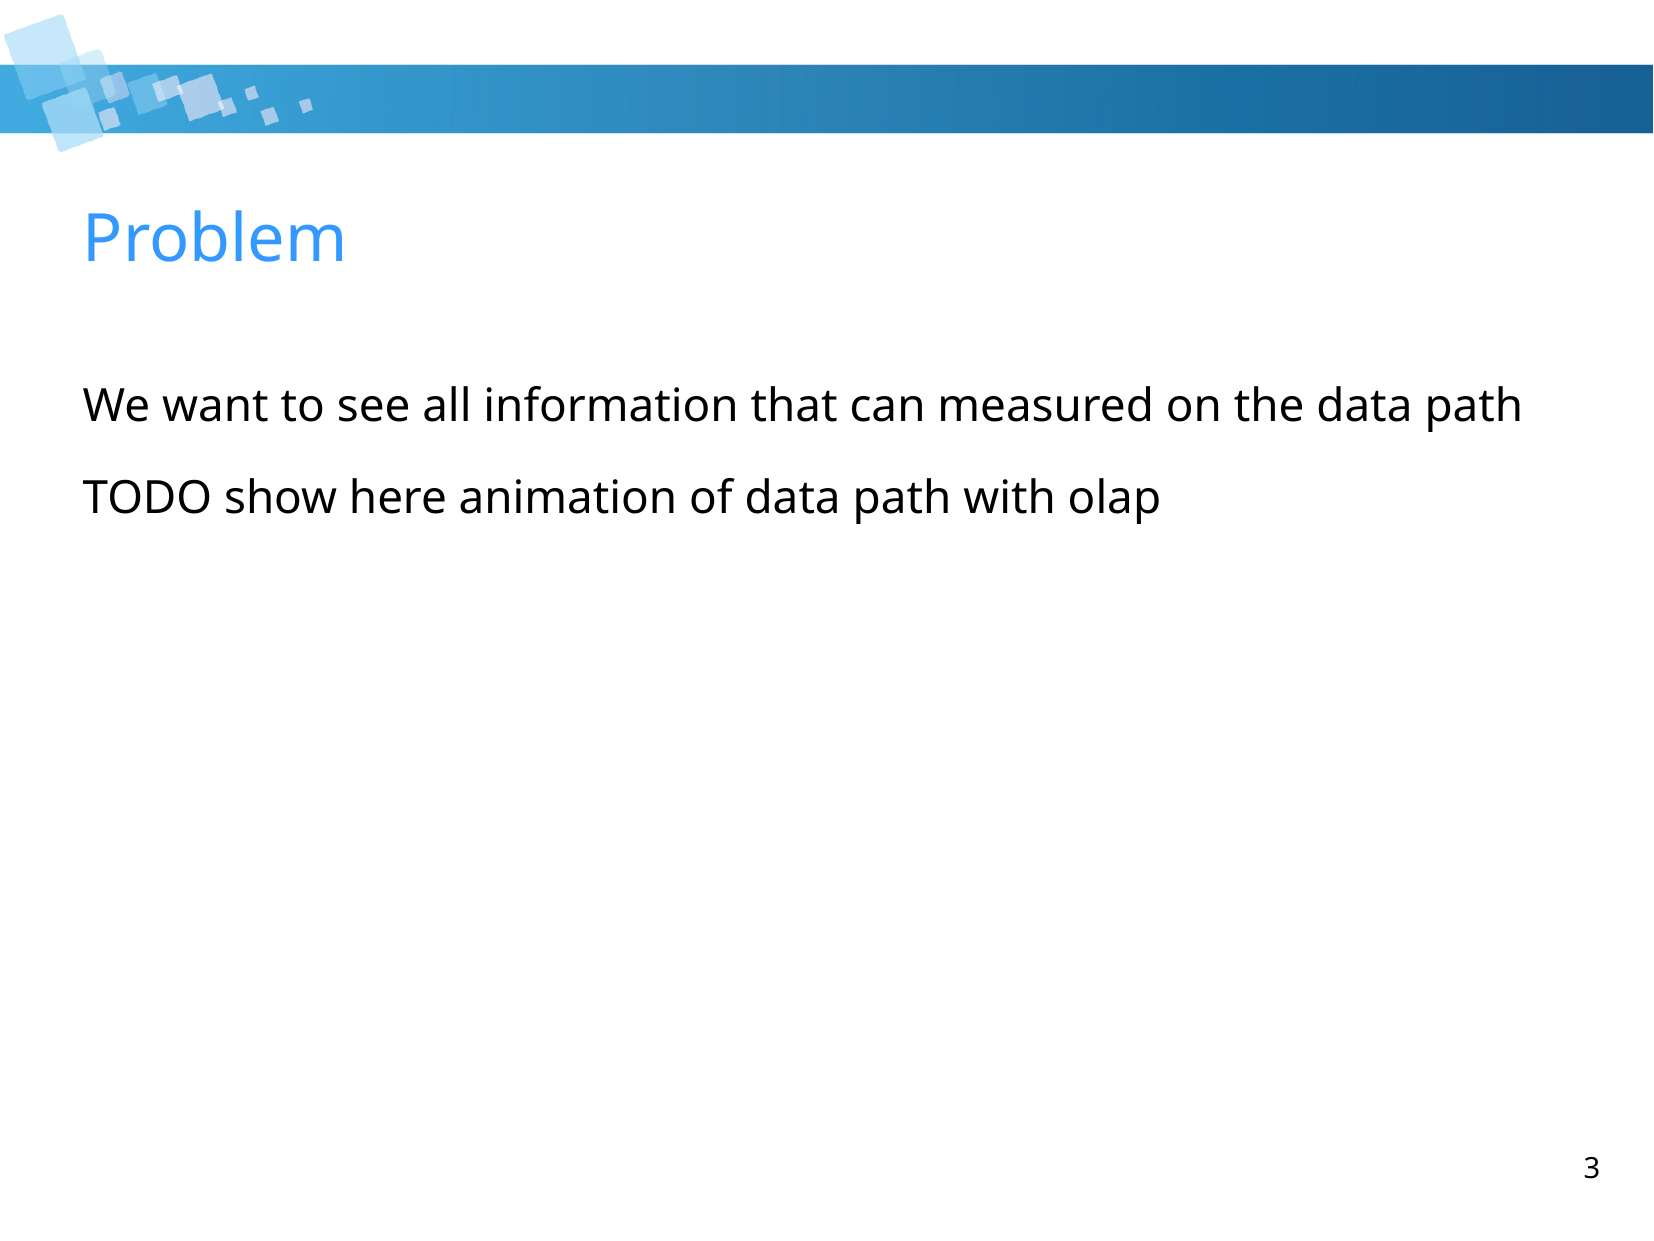

# Problem
We want to see all information that can measured on the data path
TODO show here animation of data path with olap
3